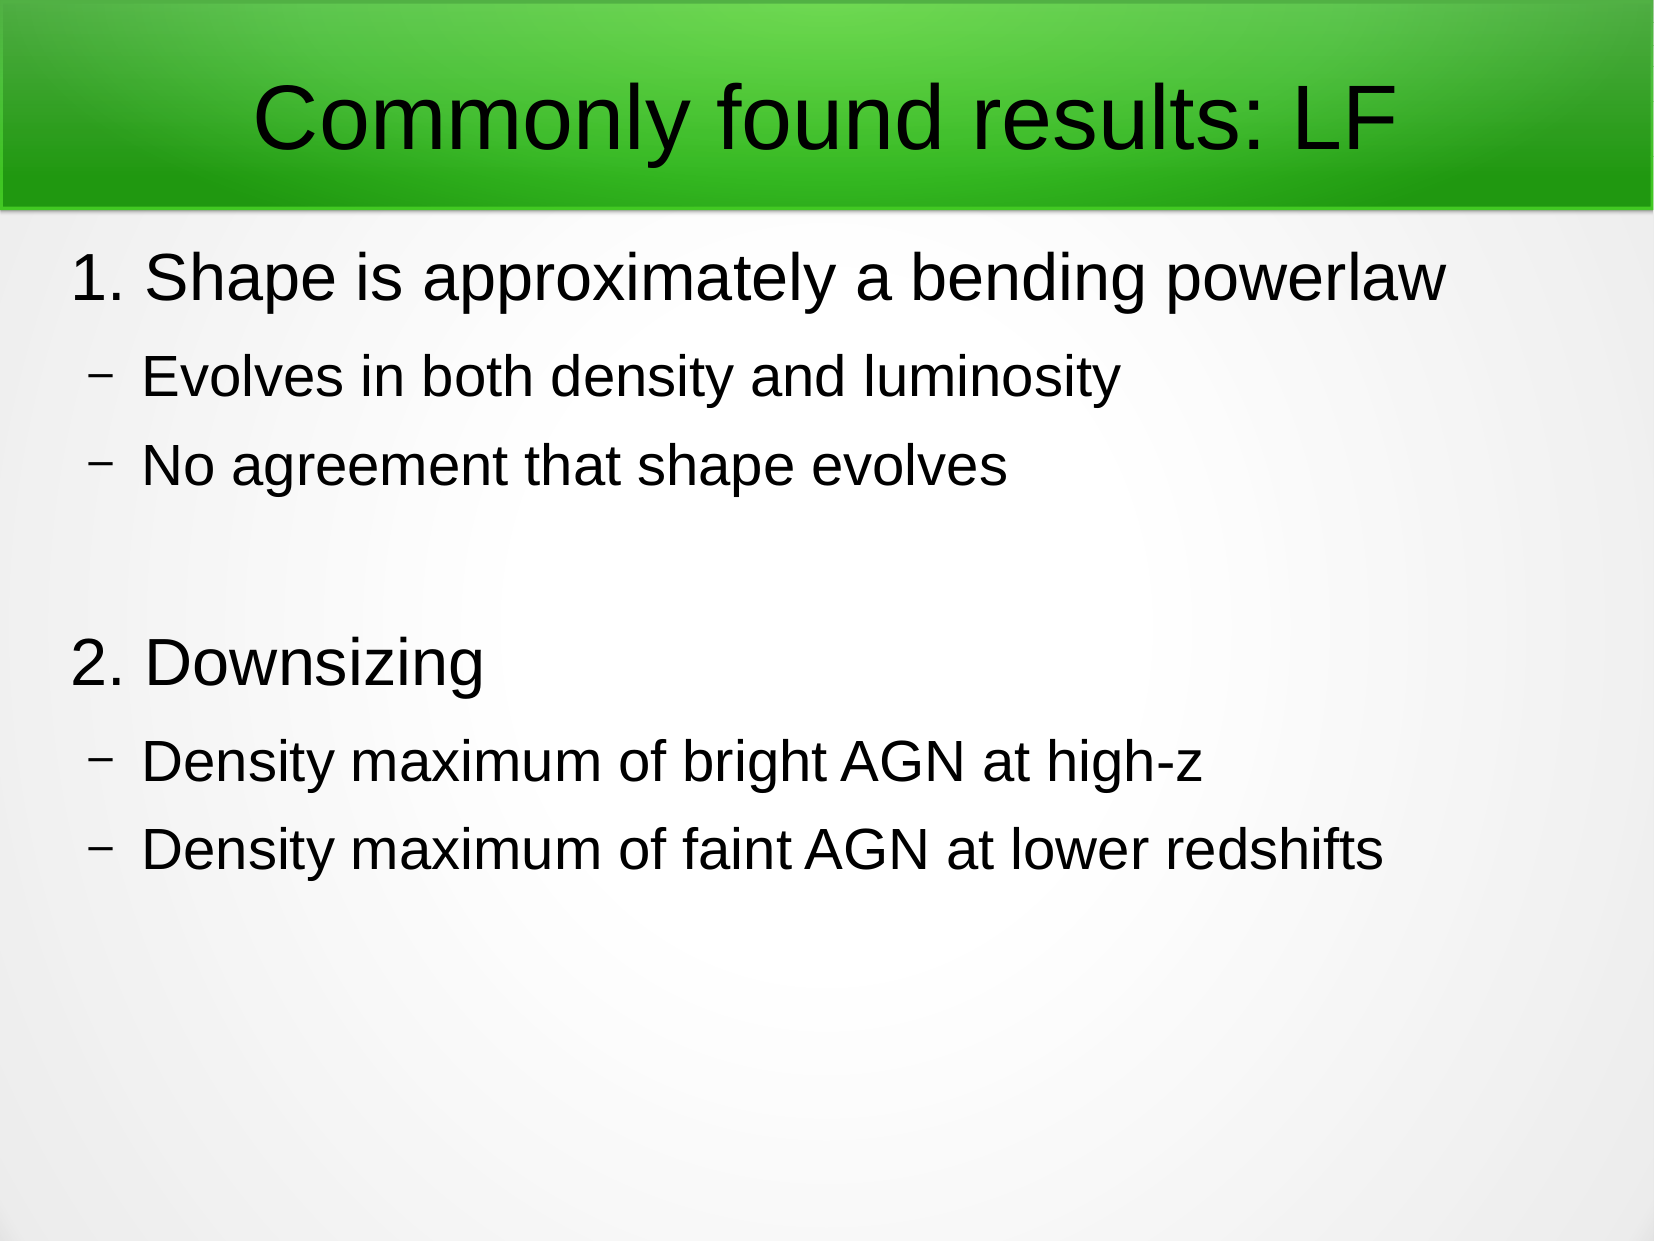

# Commonly found results: LF
1. Shape is approximately a bending powerlaw
Evolves in both density and luminosity
No agreement that shape evolves
2. Downsizing
Density maximum of bright AGN at high-z
Density maximum of faint AGN at lower redshifts